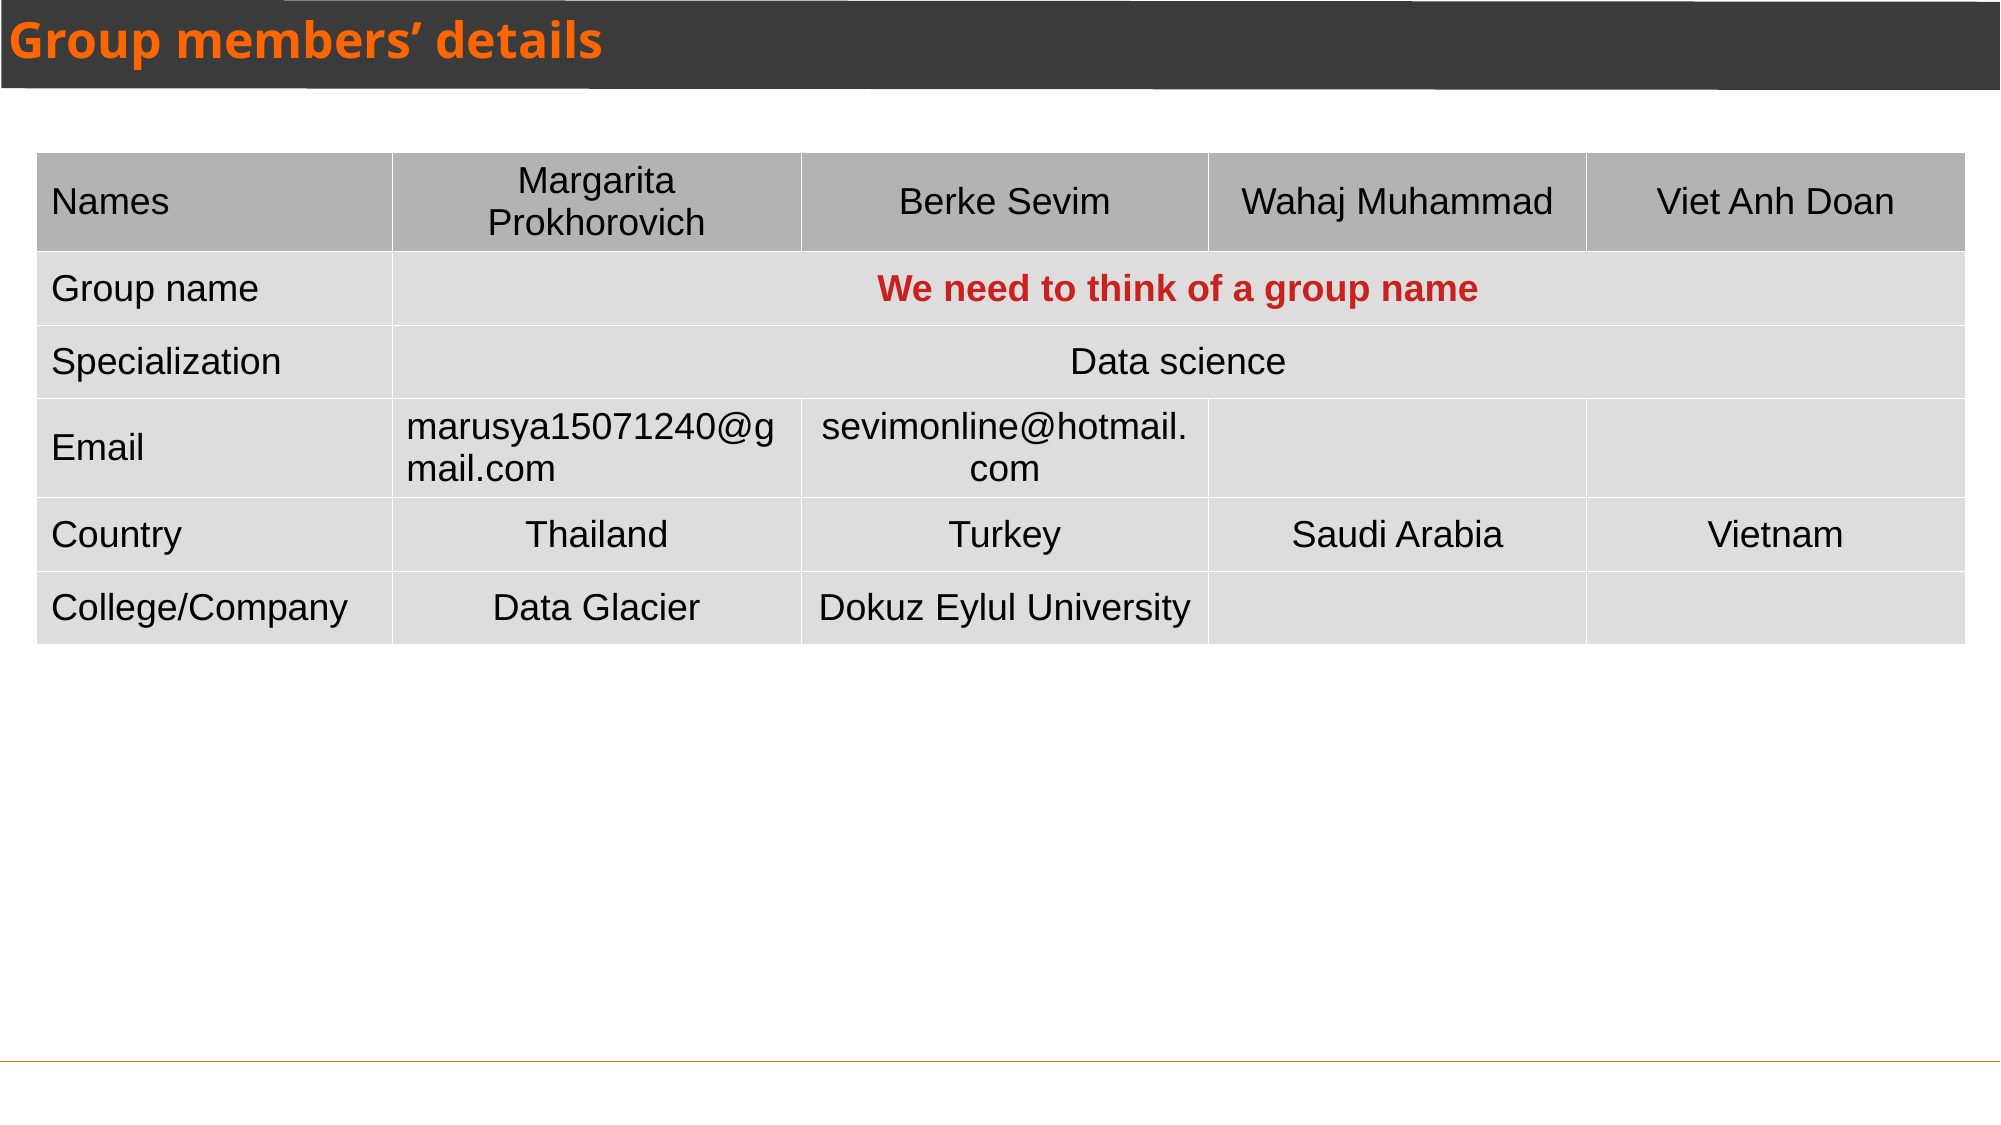

# Group members’ details
| Names | Margarita Prokhorovich | Berke Sevim | Wahaj Muhammad | Viet Anh Doan |
| --- | --- | --- | --- | --- |
| Group name | We need to think of a group name | | | |
| Specialization | Data science | | | |
| Email | marusya15071240@gmail.com | sevimonline@hotmail.com | | |
| Country | Thailand | Turkey | Saudi Arabia | Vietnam |
| College/Company | Data Glacier | Dokuz Eylul University | | |